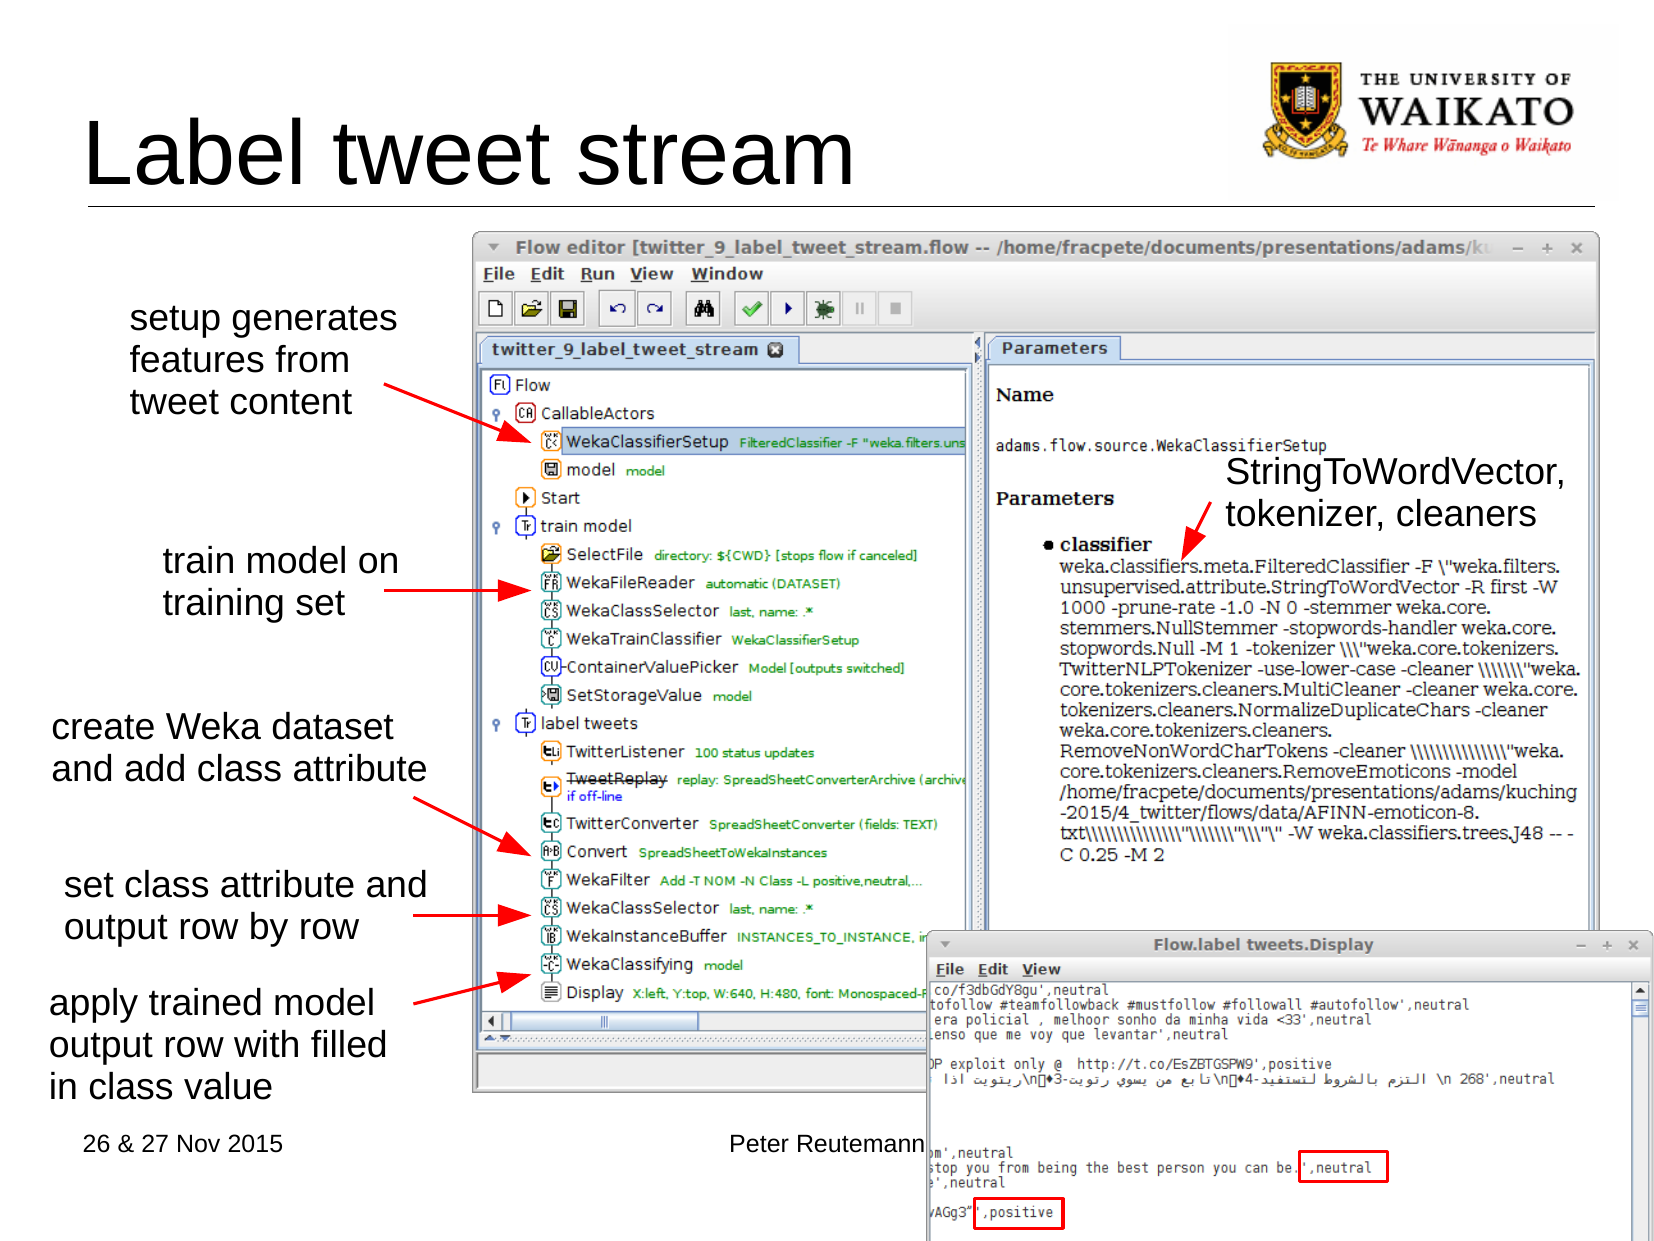

# Label tweet stream
setup generates
features from
tweet content
StringToWordVector,
tokenizer, cleaners
train model on
training set
create Weka dataset
and add class attribute
set class attribute and
output row by row
apply trained model
output row with filled
in class value
26 & 27 Nov 2015
Peter Reutemann
24